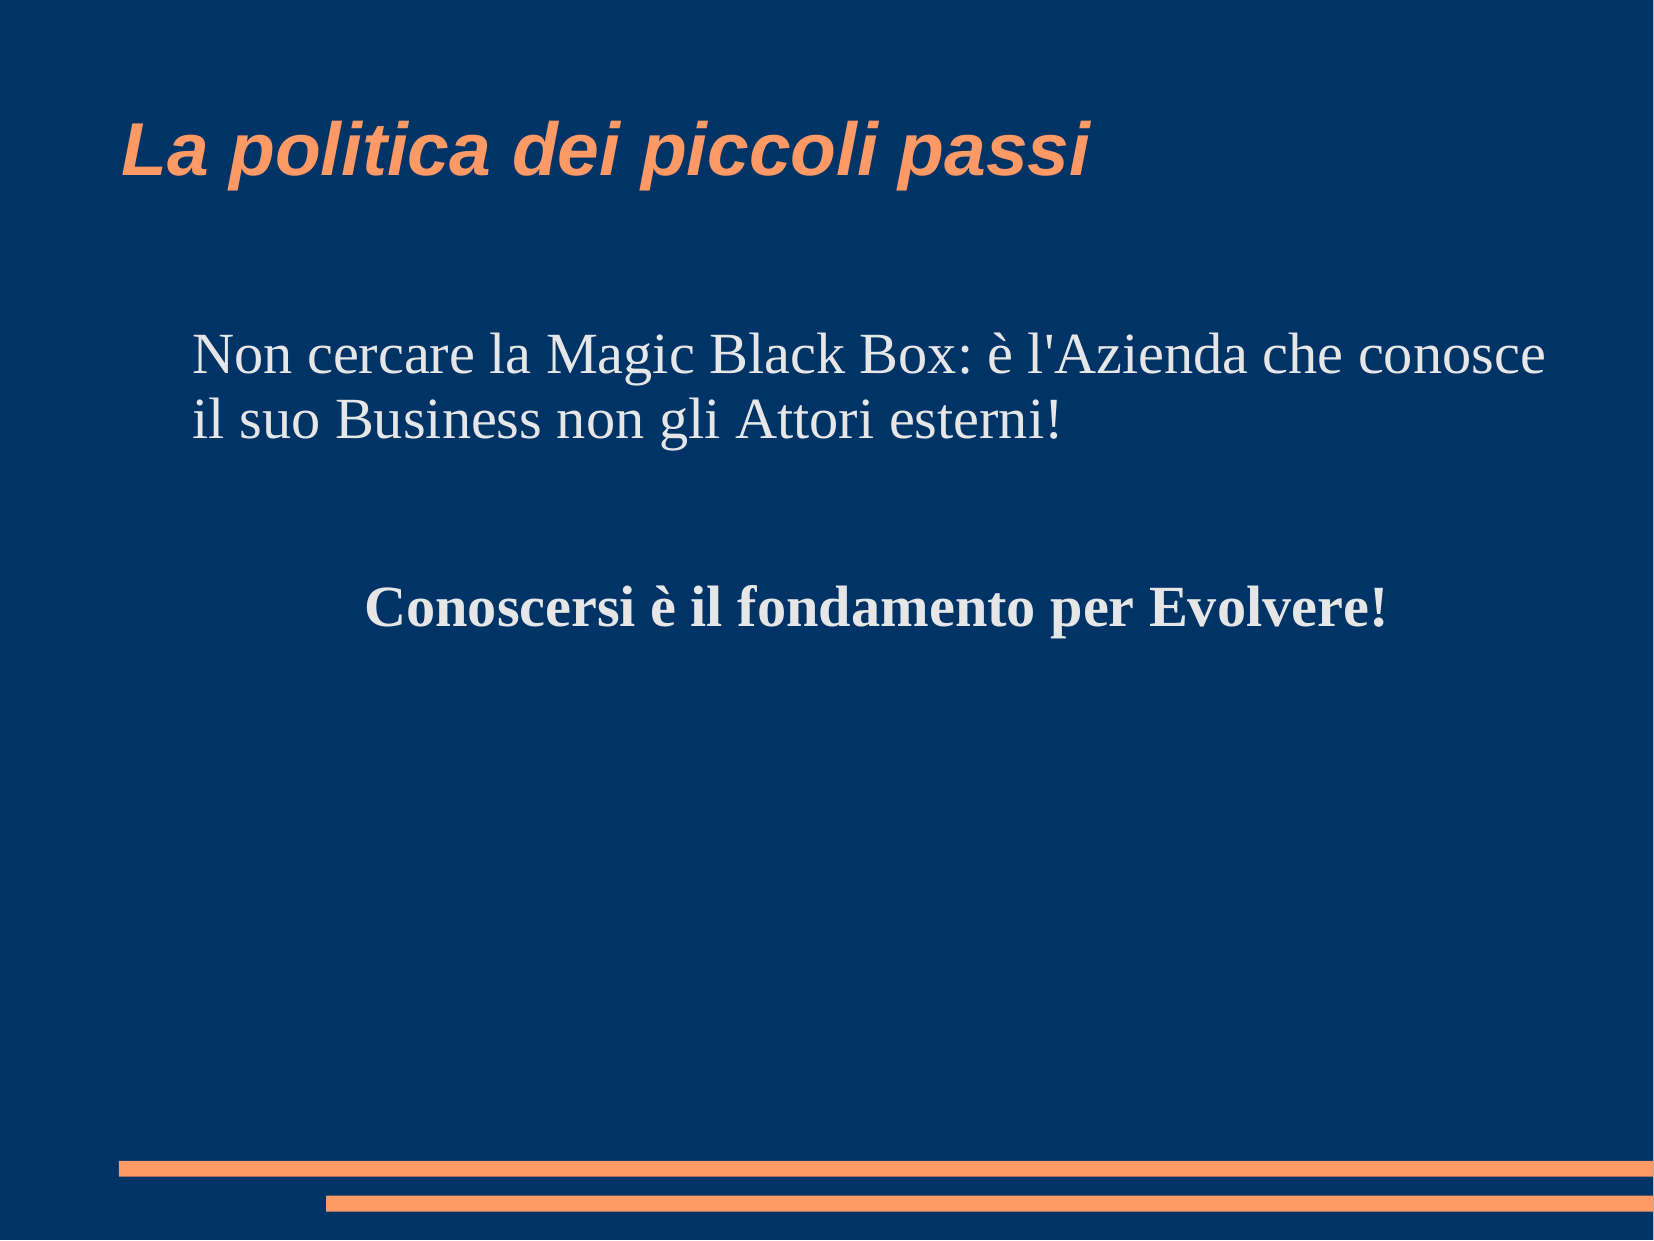

# La politica dei piccoli passi
Non cercare la Magic Black Box: è l'Azienda che conosce il suo Business non gli Attori esterni!
Conoscersi è il fondamento per Evolvere!